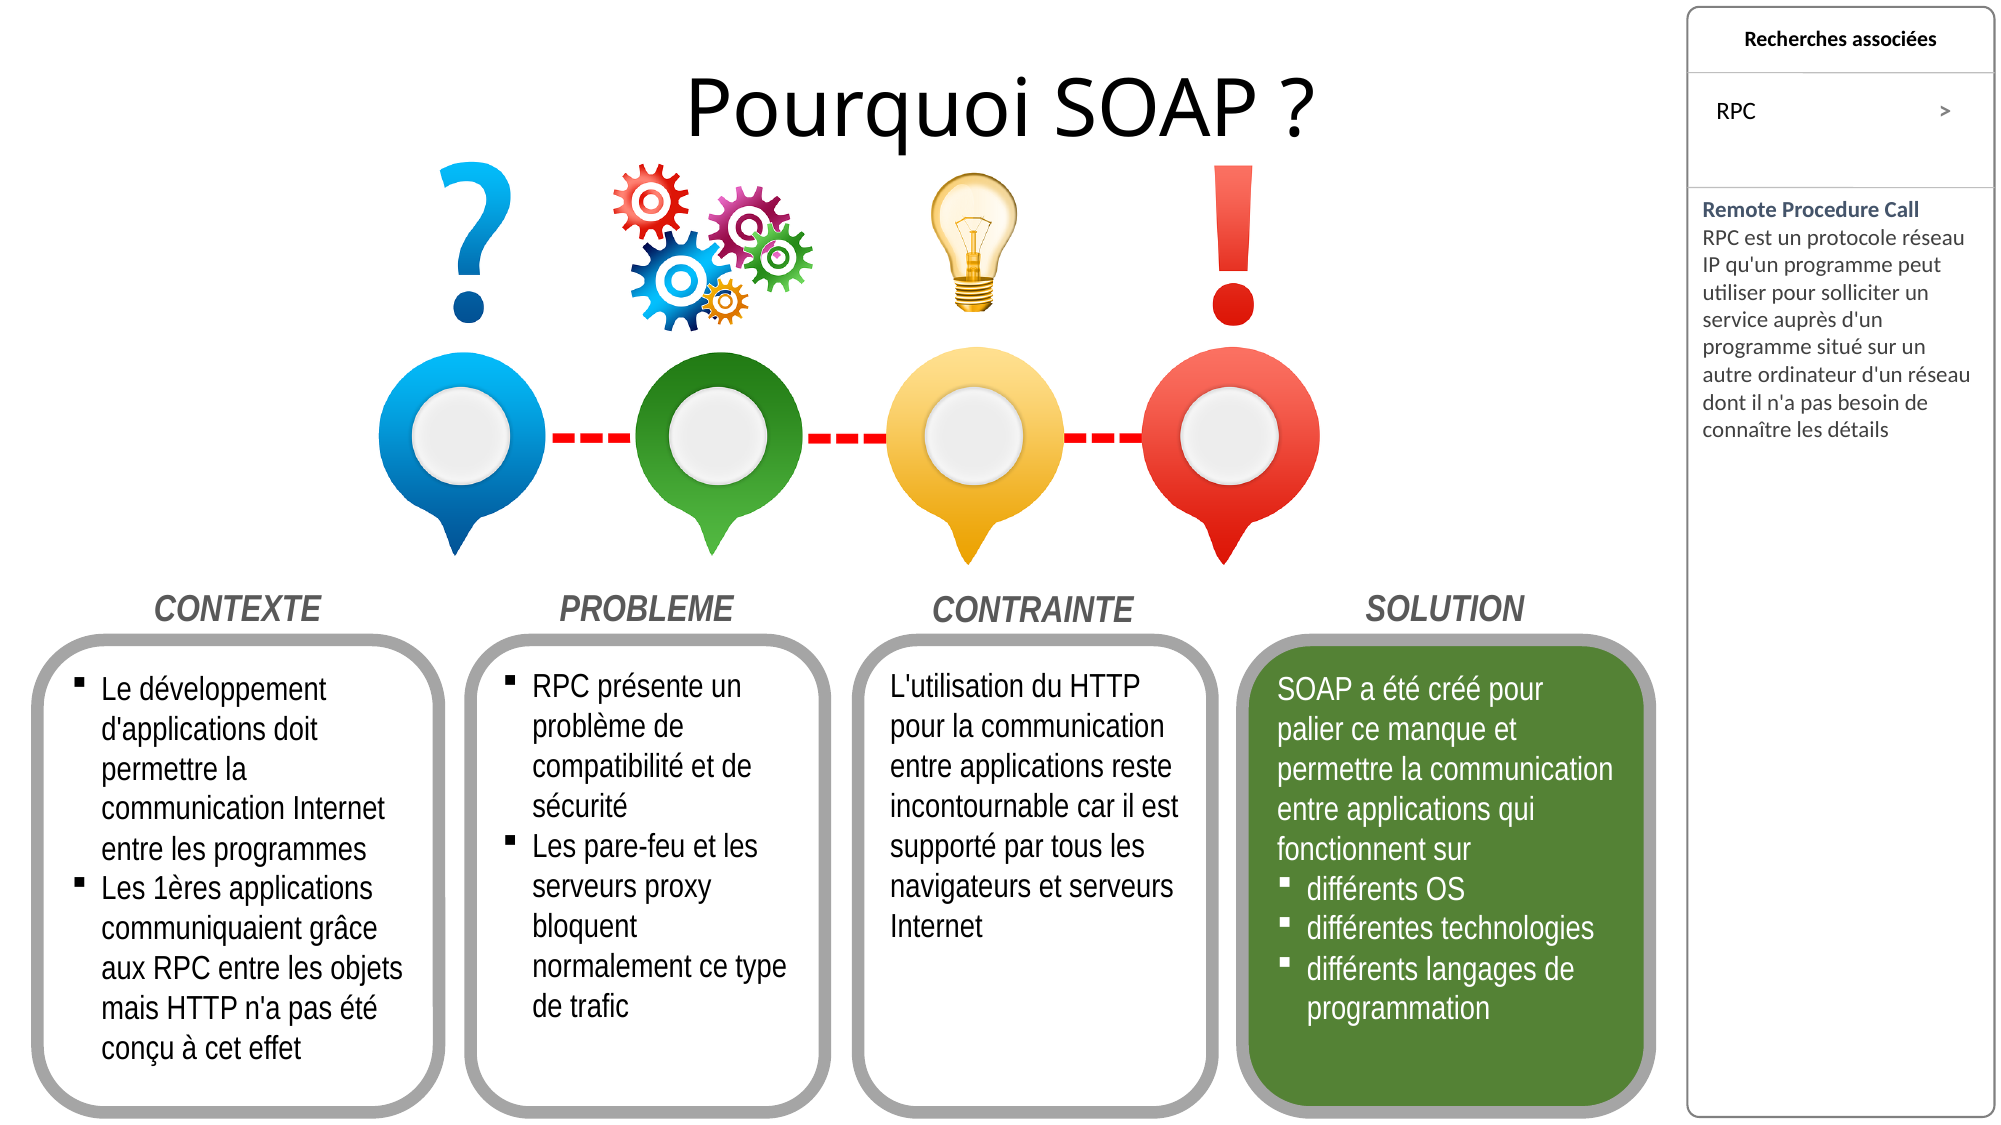

Recherches associées
Pourquoi SOAP ?
RPC	>
Remote Procedure Call
RPC est un protocole réseau IP qu'un programme peut utiliser pour solliciter un service auprès d'un programme situé sur un autre ordinateur d'un réseau dont il n'a pas besoin de connaître les détails
CONTEXTE
Le développement d'applications doit permettre la communication Internet entre les programmes
Les 1ères applications communiquaient grâce aux RPC entre les objets mais HTTP n'a pas été conçu à cet effet
PROBLEME
RPC présente un problème de compatibilité et de sécurité
Les pare-feu et les serveurs proxy bloquent normalement ce type de trafic
SOLUTION
SOAP a été créé pour palier ce manque et permettre la communication entre applications qui fonctionnent sur
différents OS
différentes technologies
différents langages de programmation
CONTRAINTE
L'utilisation du HTTP pour la communication entre applications reste incontournable car il est supporté par tous les navigateurs et serveurs Internet